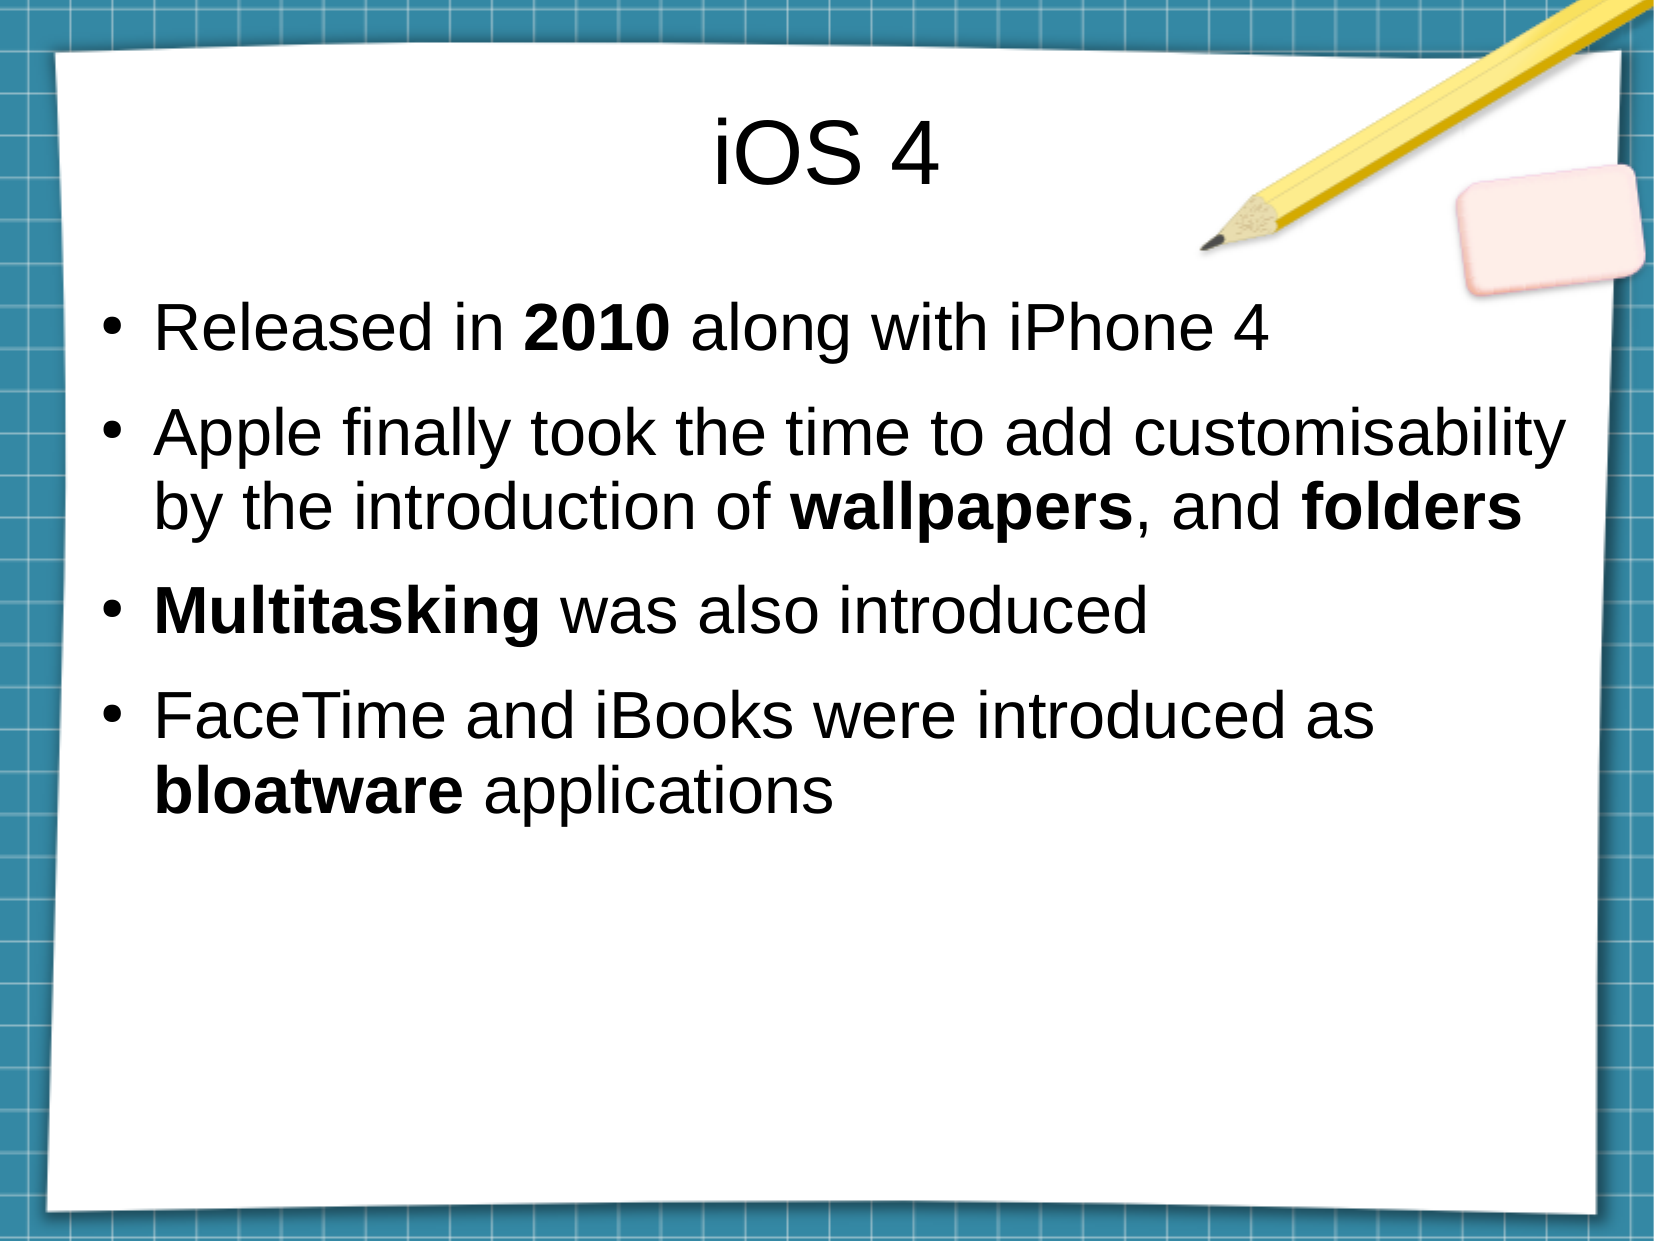

# iOS 4
Released in 2010 along with iPhone 4
Apple finally took the time to add customisability by the introduction of wallpapers, and folders
Multitasking was also introduced
FaceTime and iBooks were introduced as bloatware applications